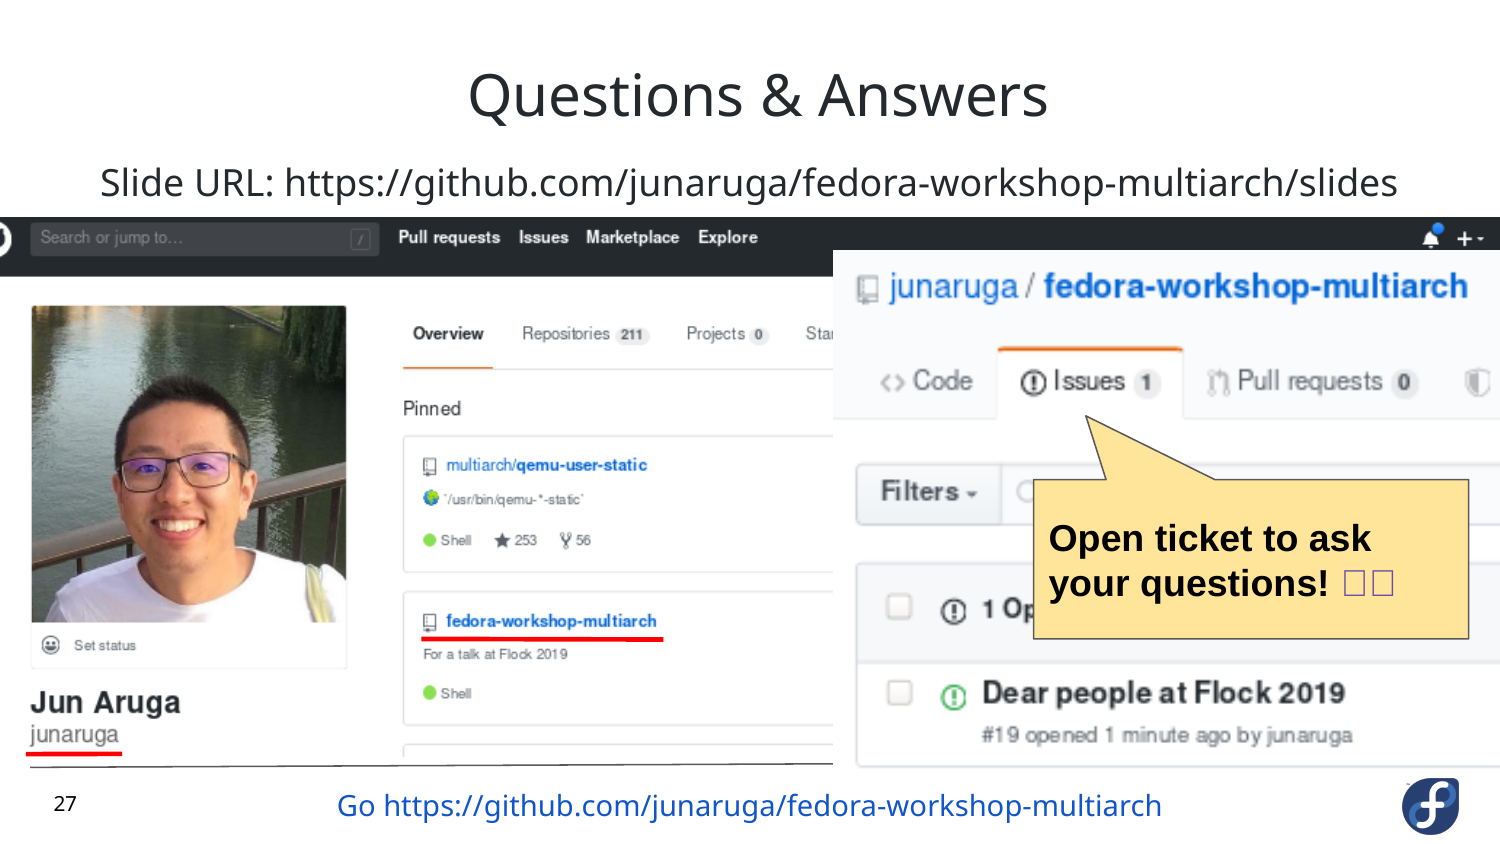

# Questions & Answers
Slide URL: https://github.com/junaruga/fedora-workshop-multiarch/slides
Open ticket to ask your questions! 🙆🙋
Go https://github.com/junaruga/fedora-workshop-multiarch